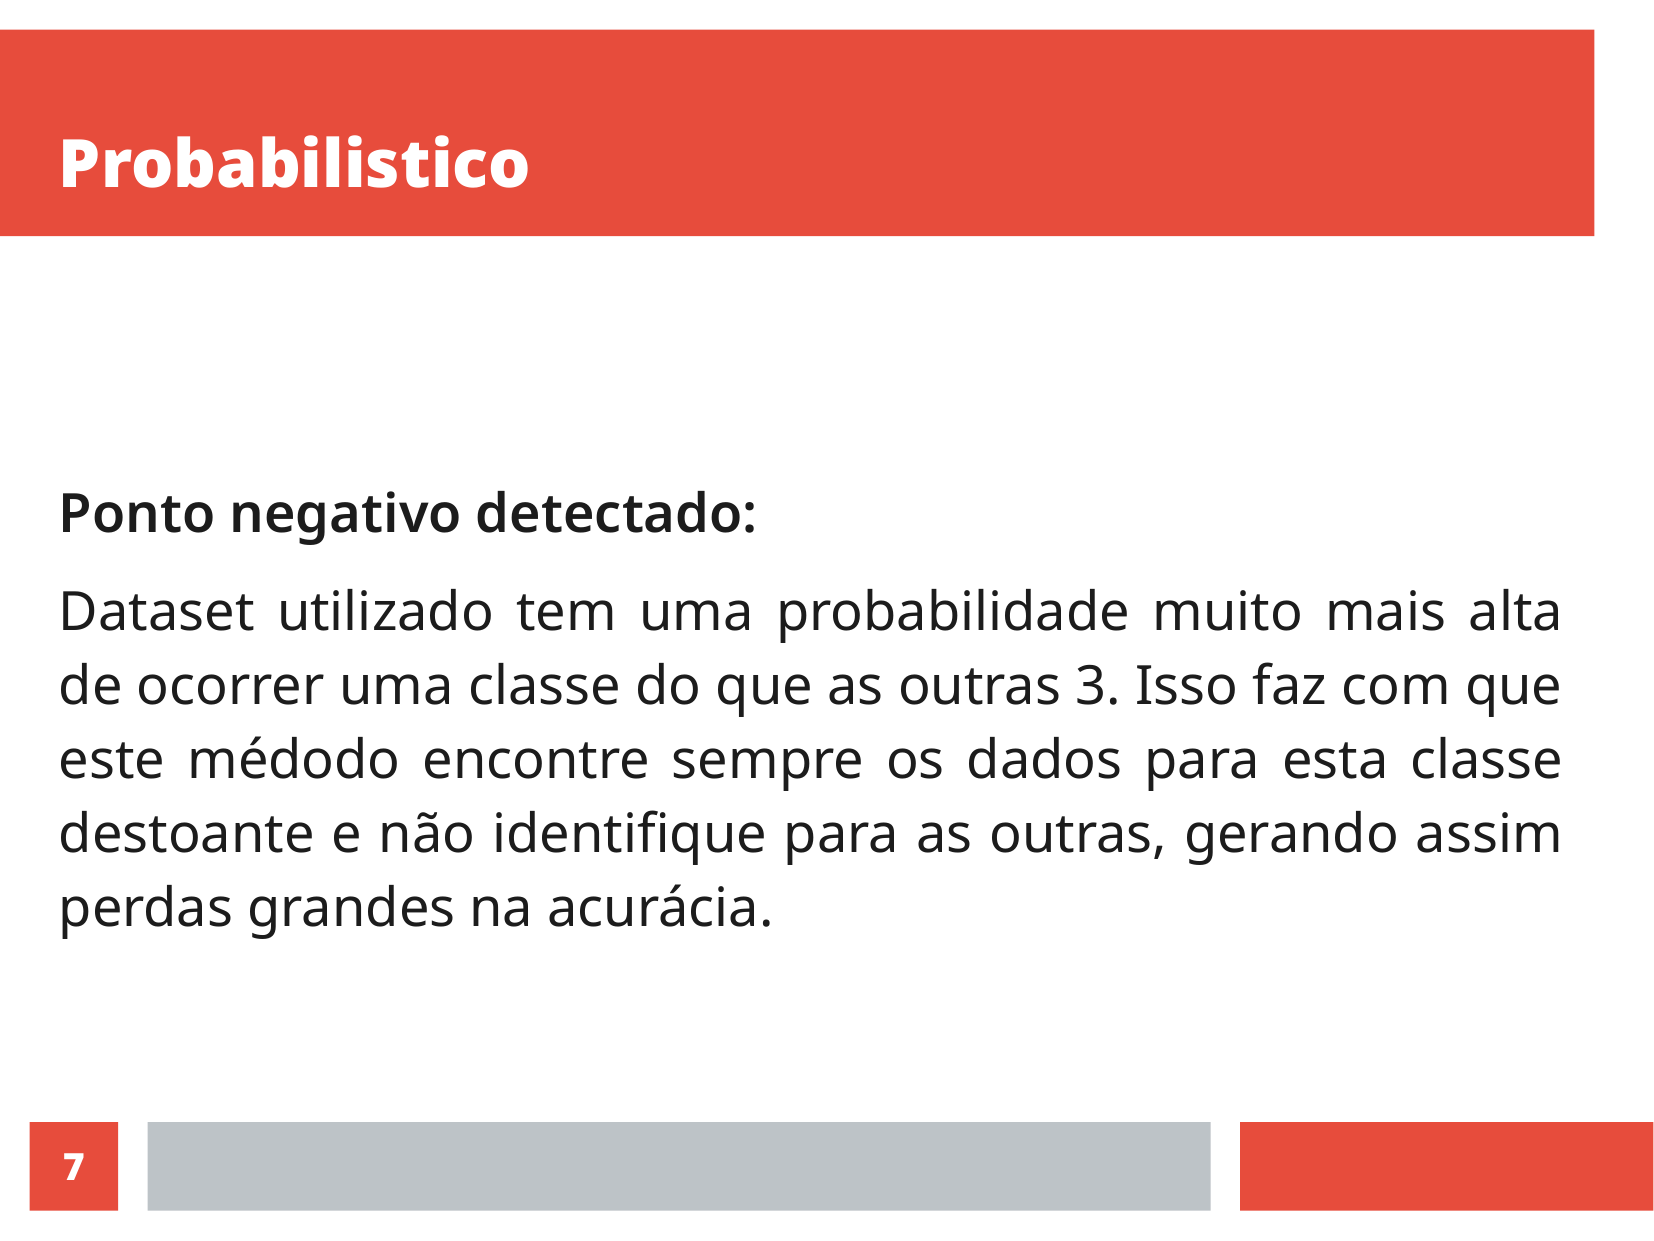

# Probabilistico
Ponto negativo detectado:
Dataset utilizado tem uma probabilidade muito mais alta de ocorrer uma classe do que as outras 3. Isso faz com que este médodo encontre sempre os dados para esta classe destoante e não identifique para as outras, gerando assim perdas grandes na acurácia.
7